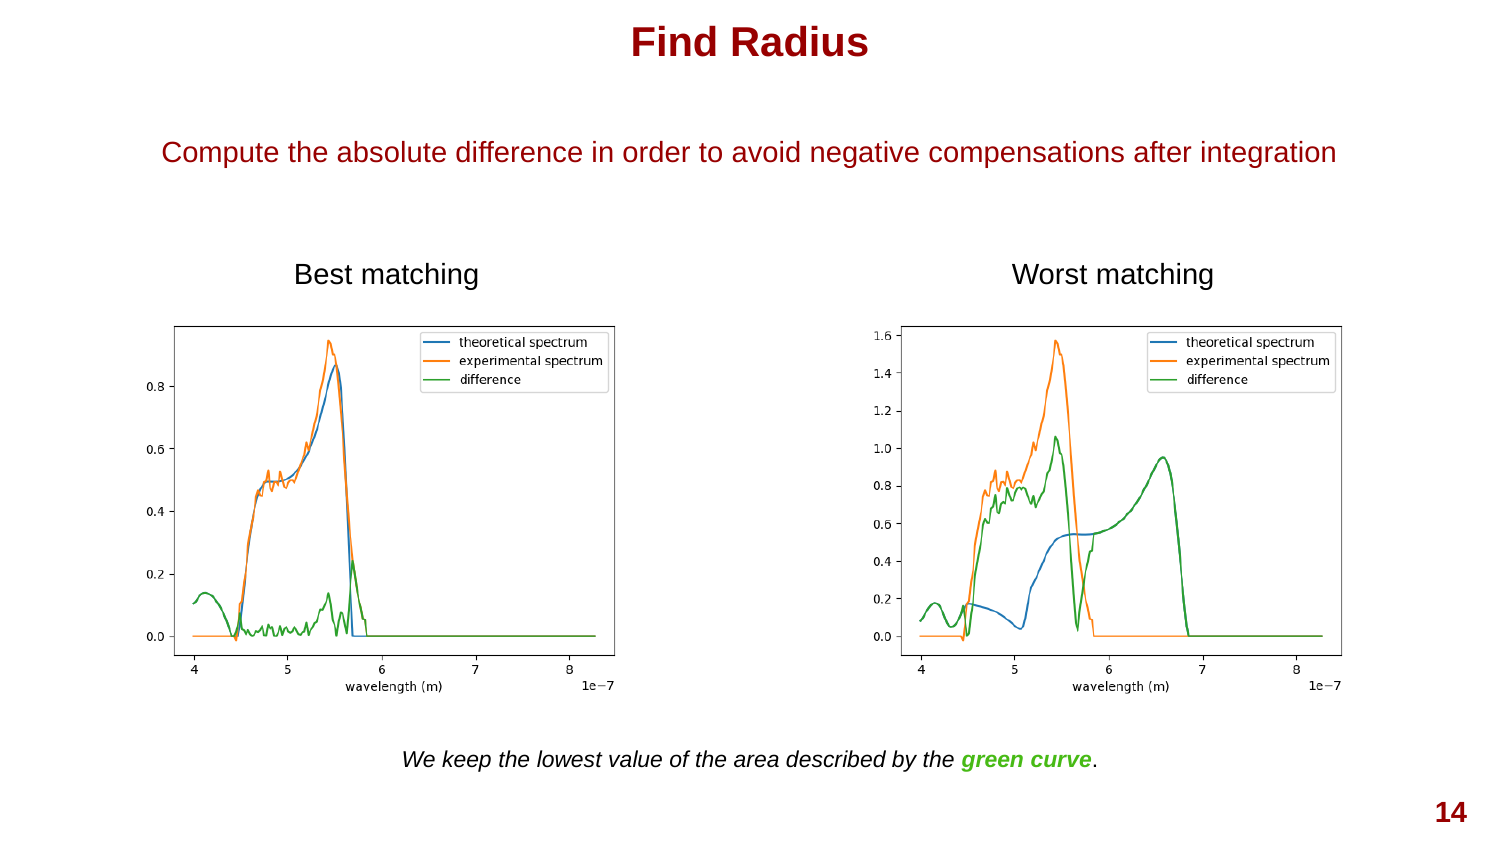

Find Radius
Compute the absolute difference in order to avoid negative compensations after integration
Best matching
Worst matching
We keep the lowest value of the area described by the green curve.
14